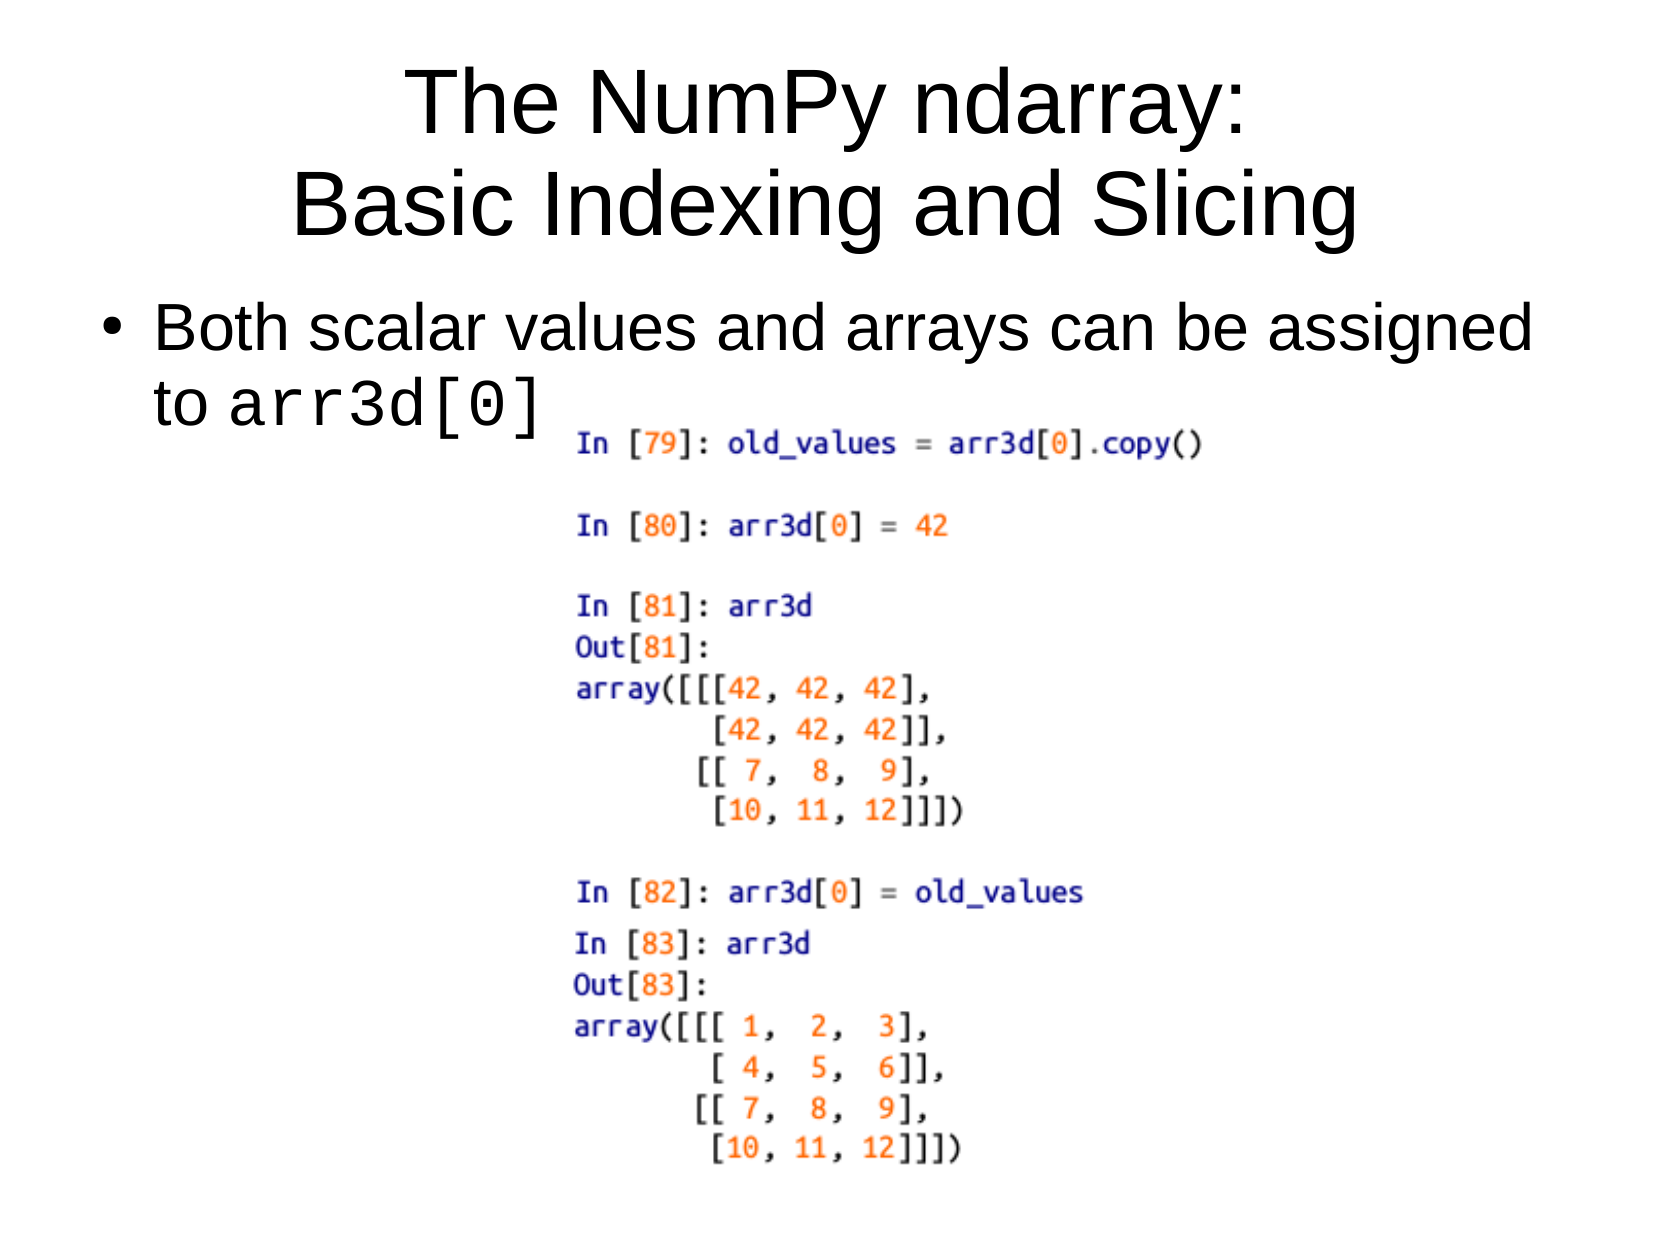

# The NumPy ndarray: Basic Indexing and Slicing
Both scalar values and arrays can be assigned to arr3d[0]